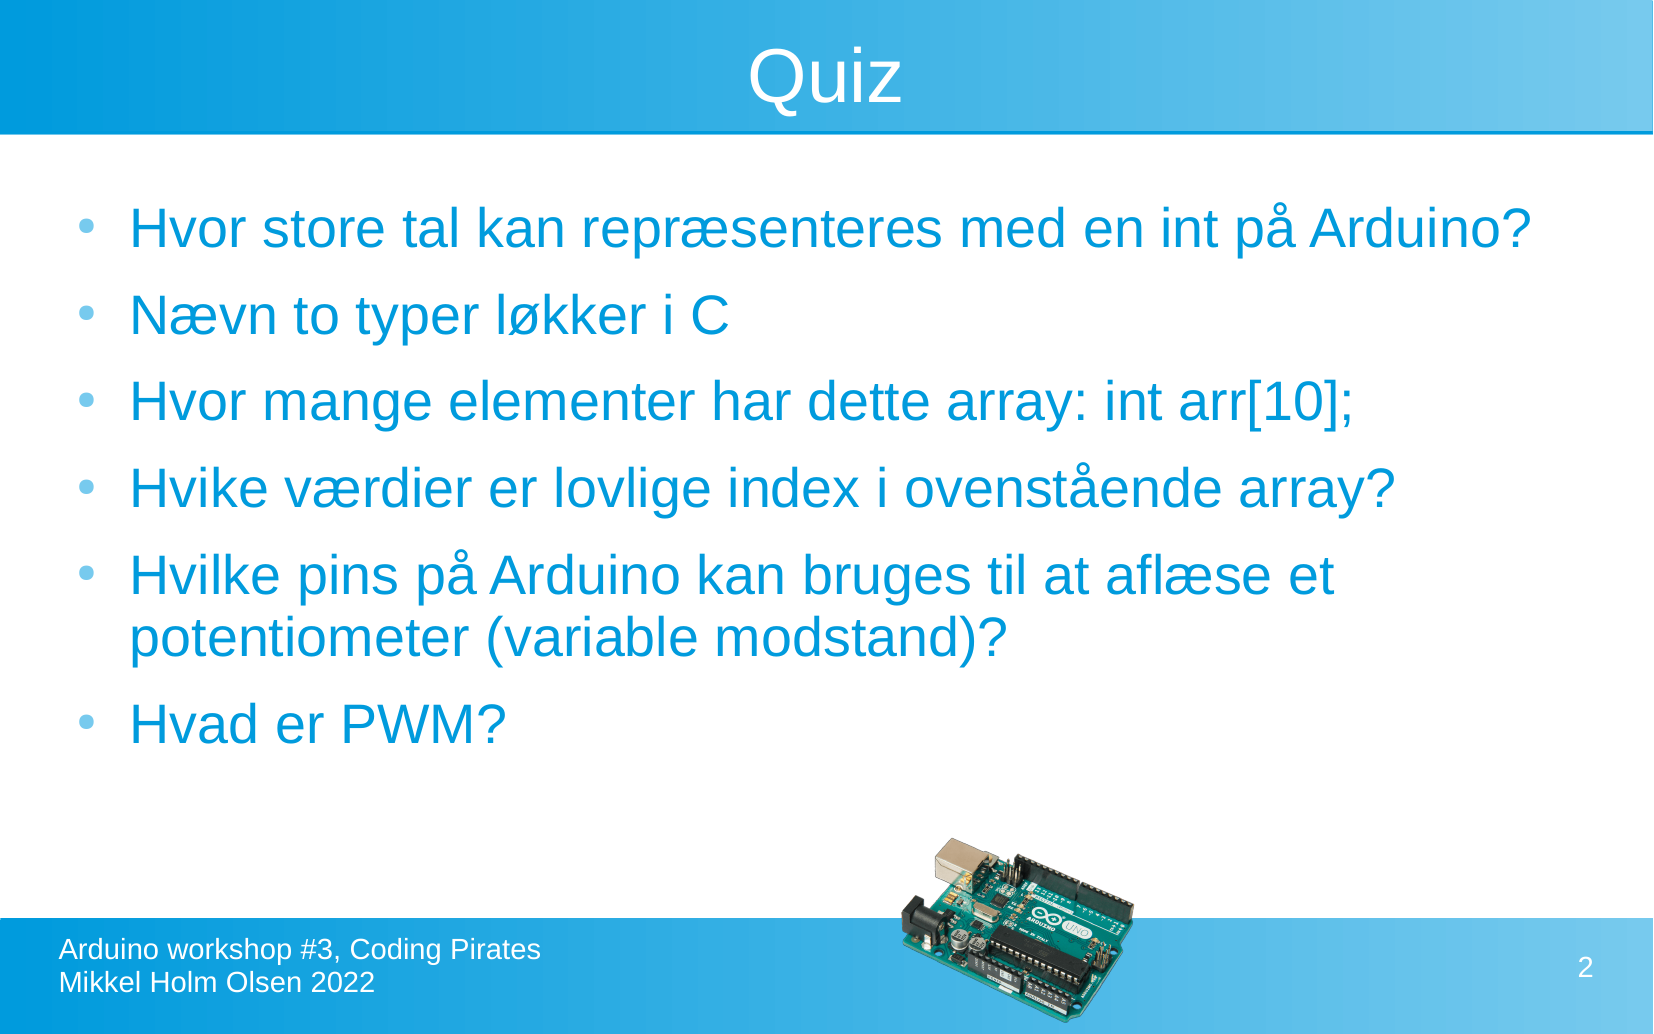

# Quiz
Hvor store tal kan repræsenteres med en int på Arduino?
Nævn to typer løkker i C
Hvor mange elementer har dette array: int arr[10];
Hvike værdier er lovlige index i ovenstående array?
Hvilke pins på Arduino kan bruges til at aflæse et potentiometer (variable modstand)?
Hvad er PWM?
2